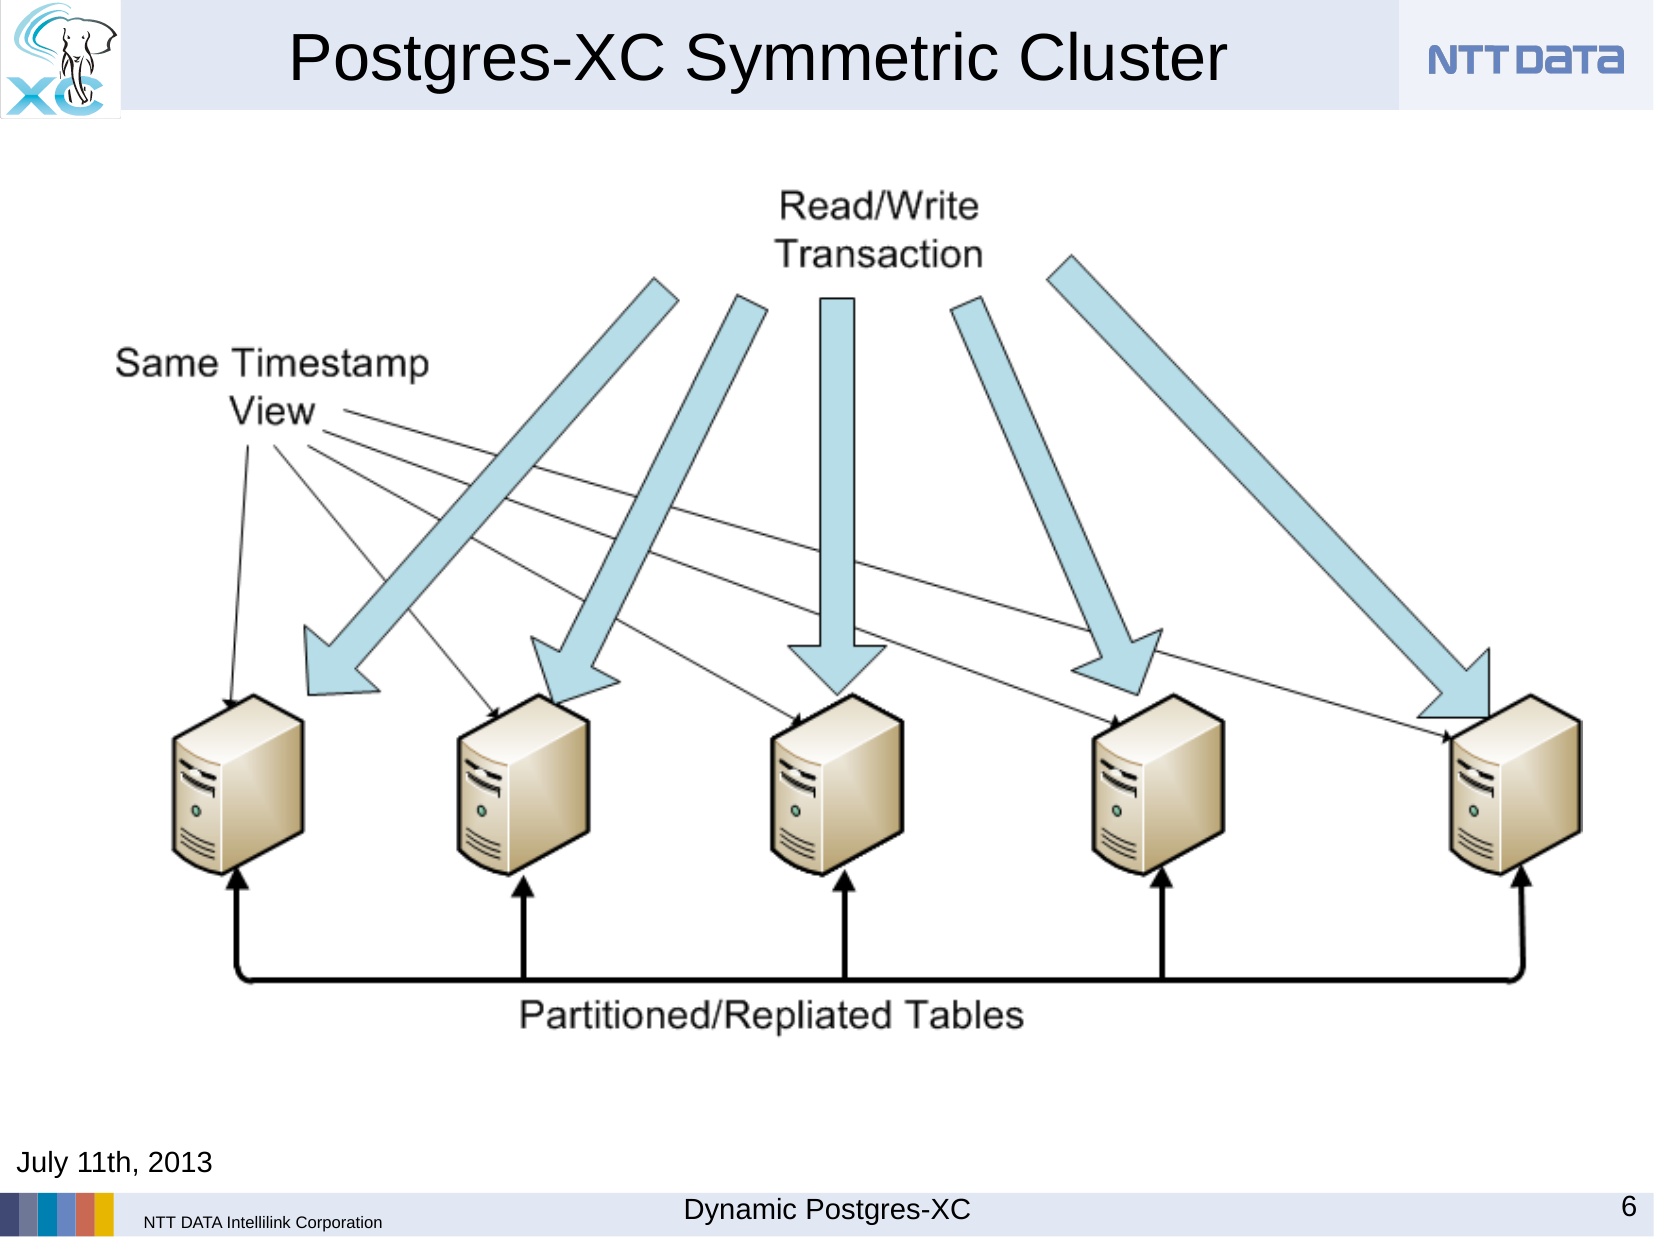

# Postgres-XC Symmetric Cluster
July 11th, 2013
6
Dynamic Postgres-XC